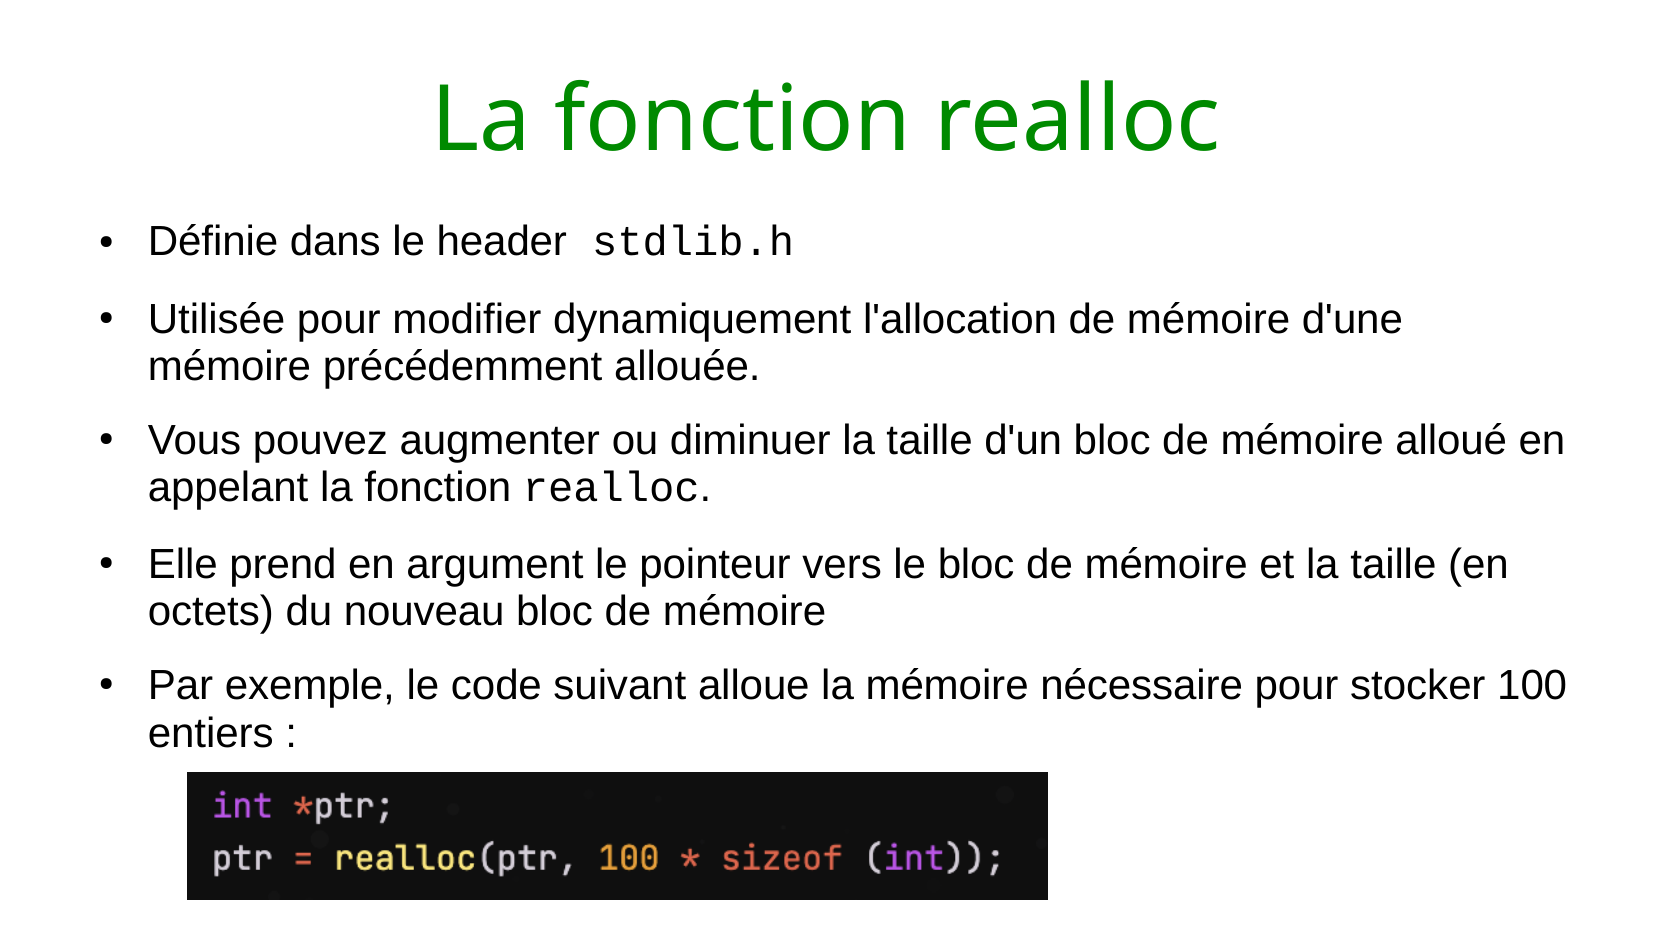

# La fonction realloc
Définie dans le header stdlib.h
Utilisée pour modifier dynamiquement l'allocation de mémoire d'une mémoire précédemment allouée.
Vous pouvez augmenter ou diminuer la taille d'un bloc de mémoire alloué en appelant la fonction realloc.
Elle prend en argument le pointeur vers le bloc de mémoire et la taille (en octets) du nouveau bloc de mémoire
Par exemple, le code suivant alloue la mémoire nécessaire pour stocker 100 entiers :